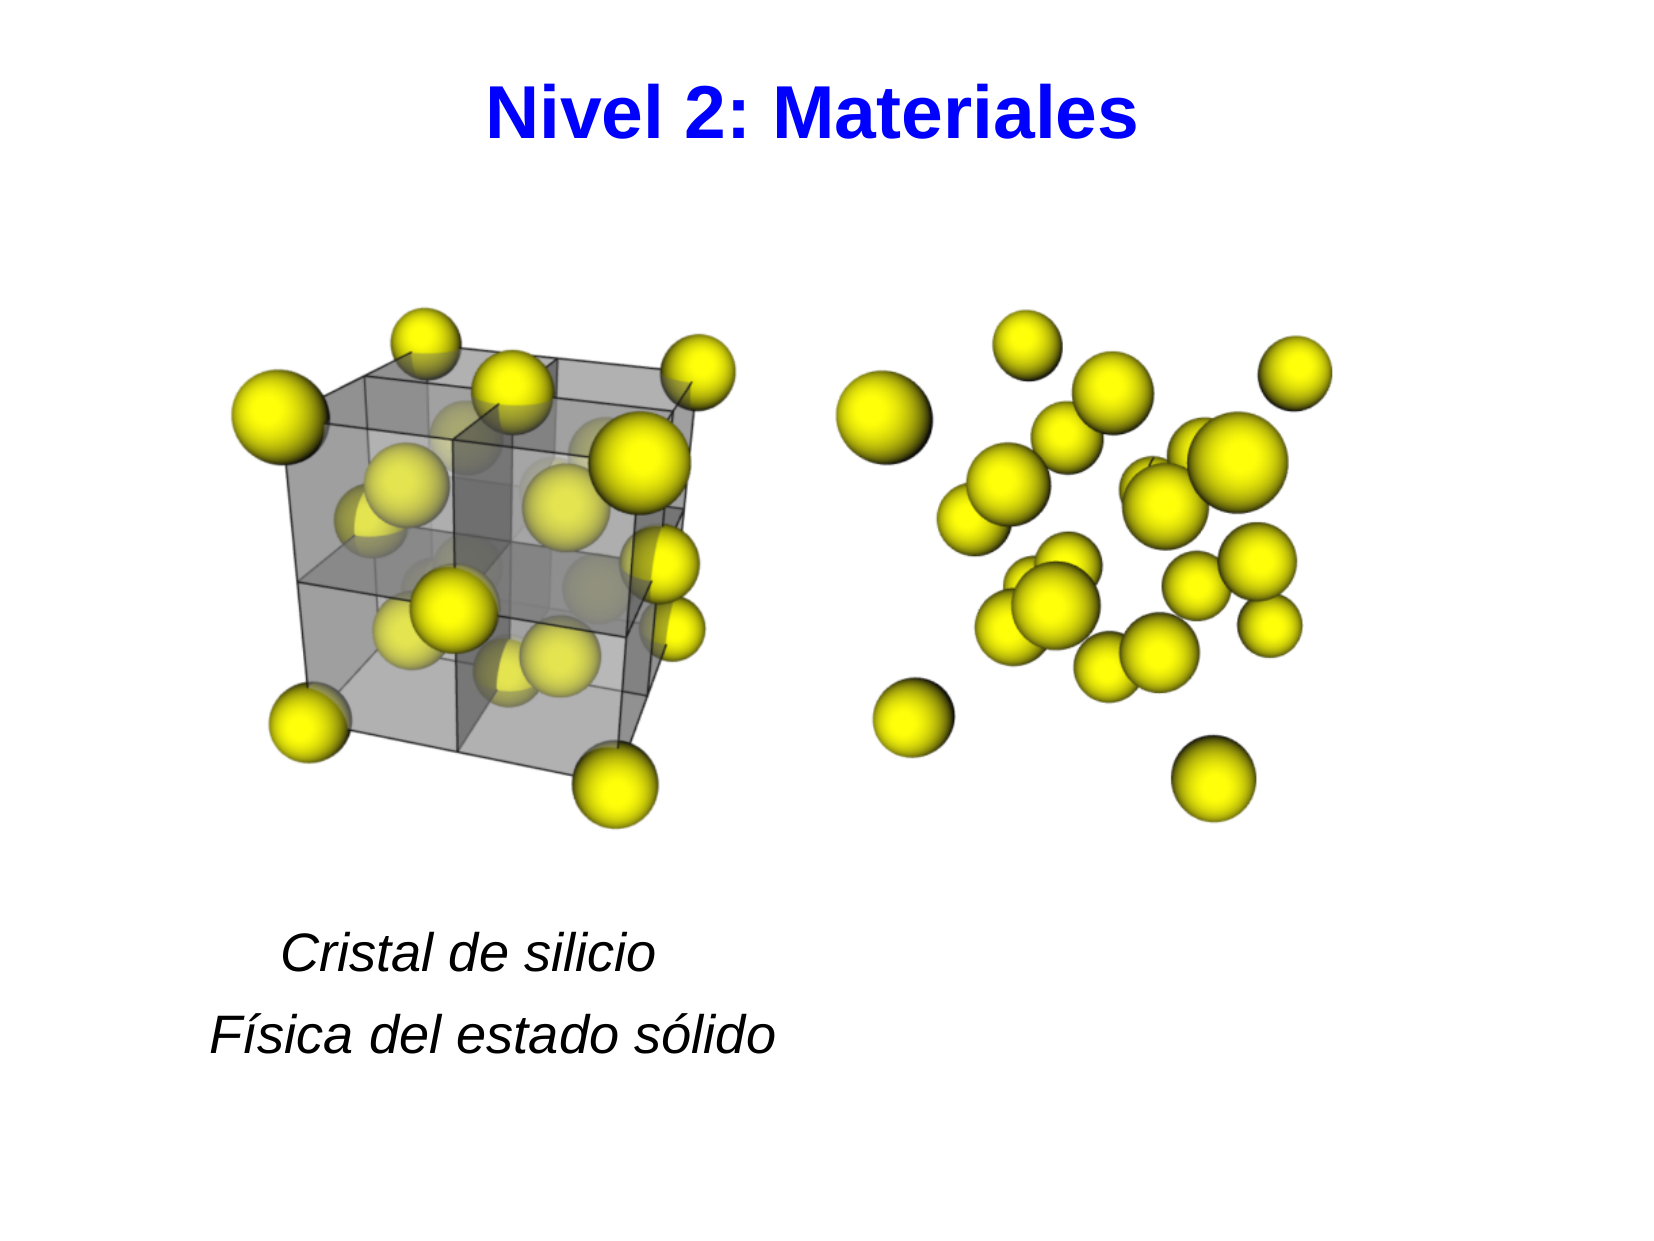

Nivel 2: Materiales
Cristal de silicio
Física del estado sólido